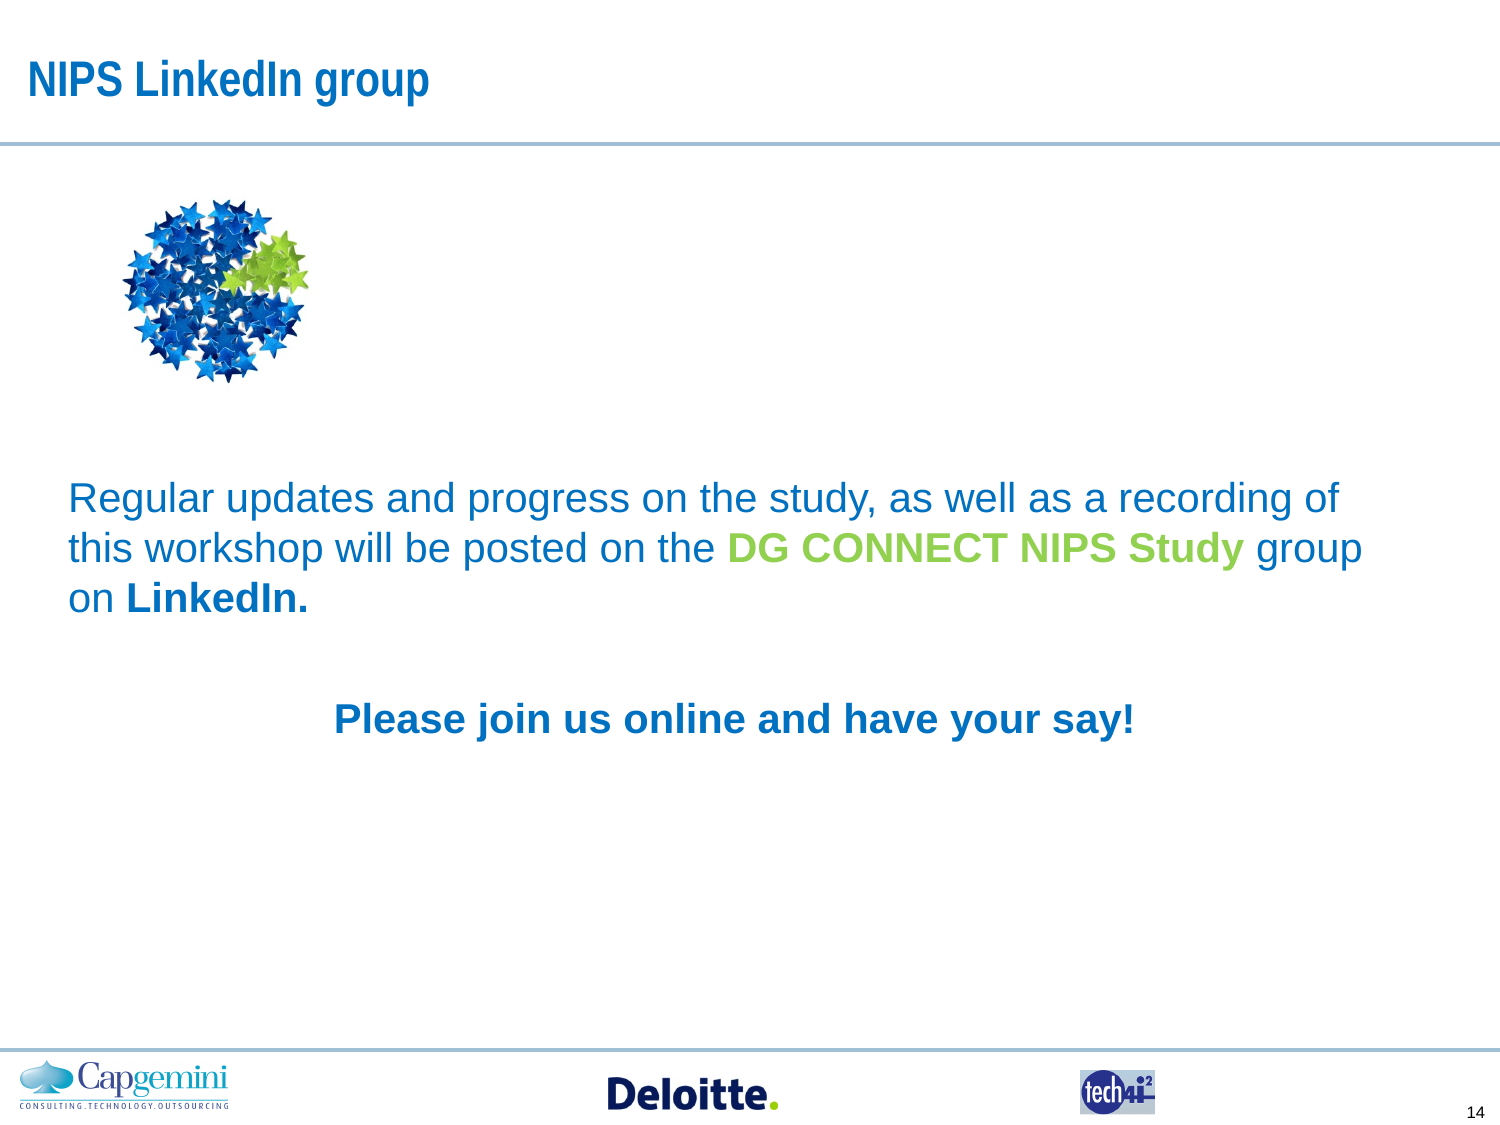

# NIPS LinkedIn group
Regular updates and progress on the study, as well as a recording of this workshop will be posted on the DG CONNECT NIPS Study group on LinkedIn.
Please join us online and have your say!